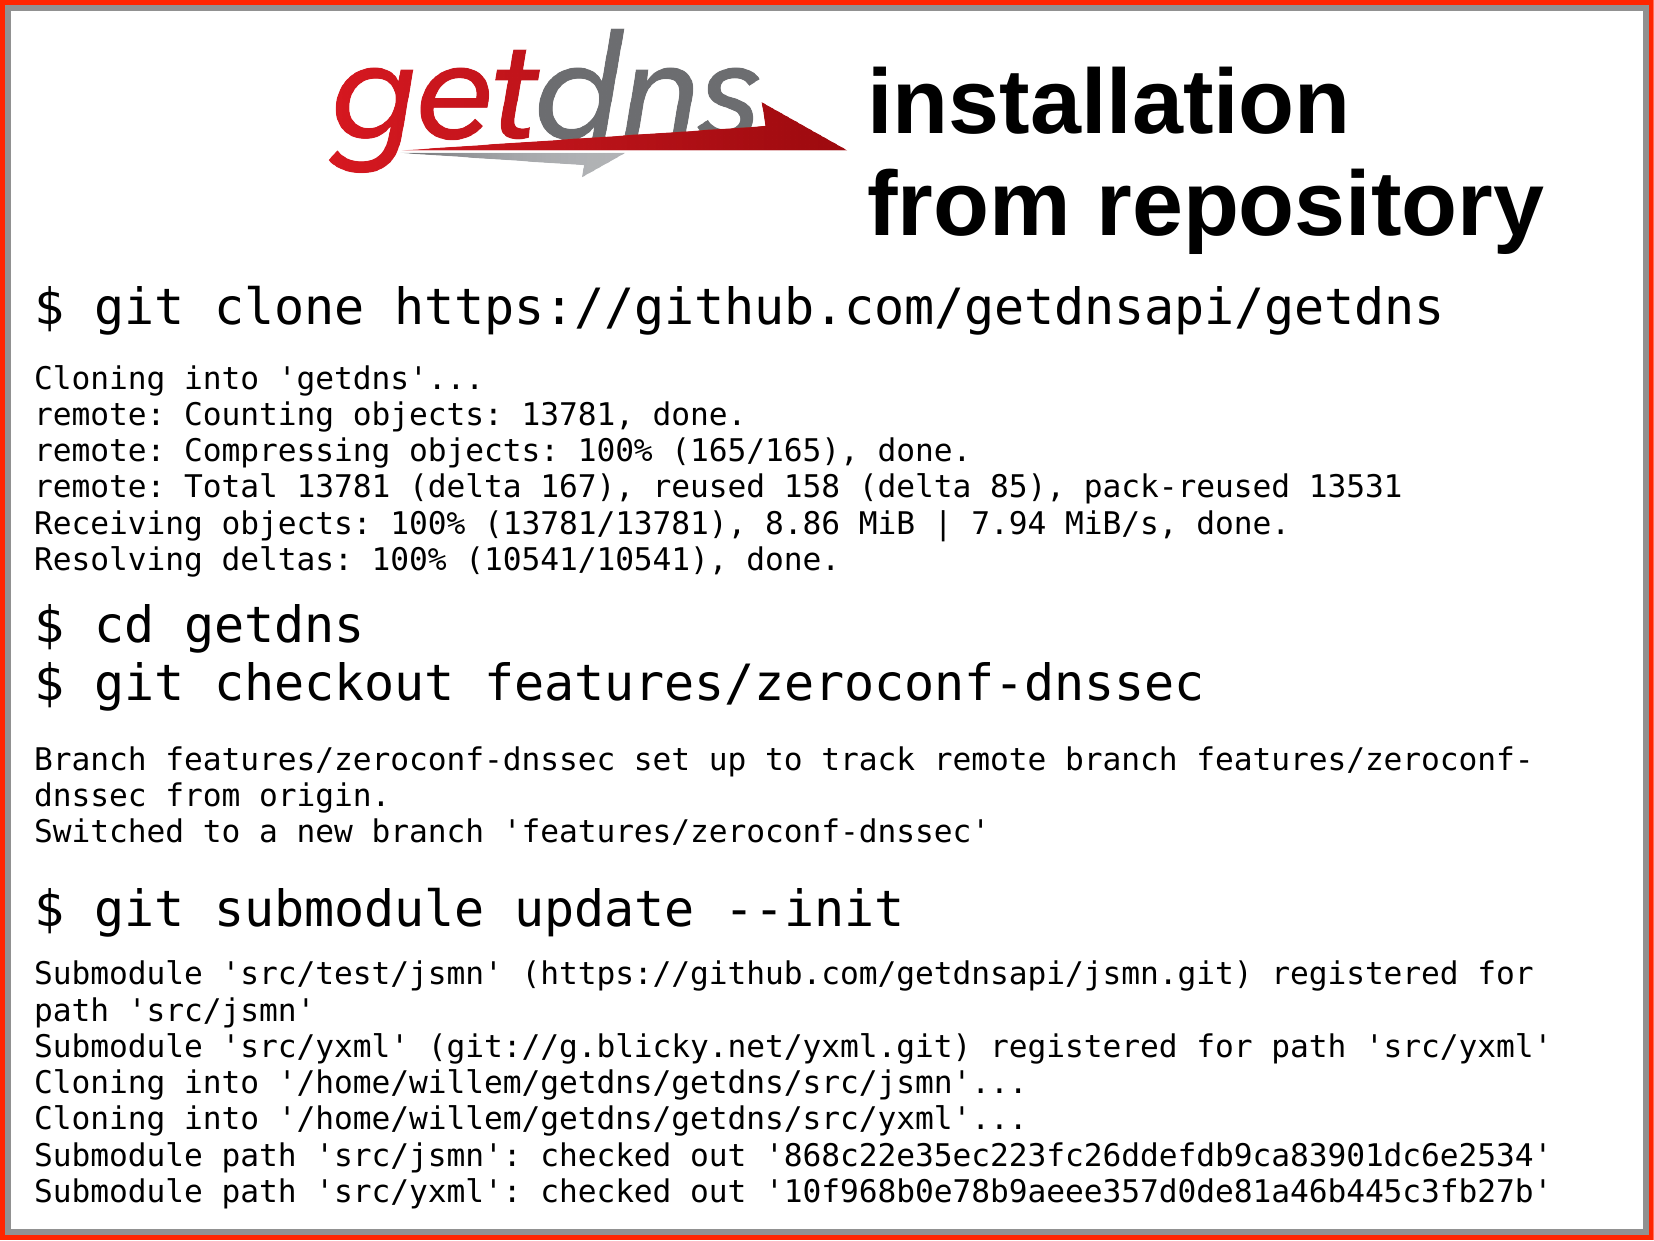

# installation from repository
$ git clone https://github.com/getdnsapi/getdns
Cloning into 'getdns'...
remote: Counting objects: 13781, done.
remote: Compressing objects: 100% (165/165), done.
remote: Total 13781 (delta 167), reused 158 (delta 85), pack-reused 13531
Receiving objects: 100% (13781/13781), 8.86 MiB | 7.94 MiB/s, done.
Resolving deltas: 100% (10541/10541), done.
$ cd getdns
$ git checkout features/zeroconf-dnssec
Branch features/zeroconf-dnssec set up to track remote branch features/zeroconf-dnssec from origin.
Switched to a new branch 'features/zeroconf-dnssec'
$ git submodule update --init
Submodule 'src/test/jsmn' (https://github.com/getdnsapi/jsmn.git) registered for path 'src/jsmn'
Submodule 'src/yxml' (git://g.blicky.net/yxml.git) registered for path 'src/yxml'
Cloning into '/home/willem/getdns/getdns/src/jsmn'...
Cloning into '/home/willem/getdns/getdns/src/yxml'...
Submodule path 'src/jsmn': checked out '868c22e35ec223fc26ddefdb9ca83901dc6e2534'
Submodule path 'src/yxml': checked out '10f968b0e78b9aeee357d0de81a46b445c3fb27b'